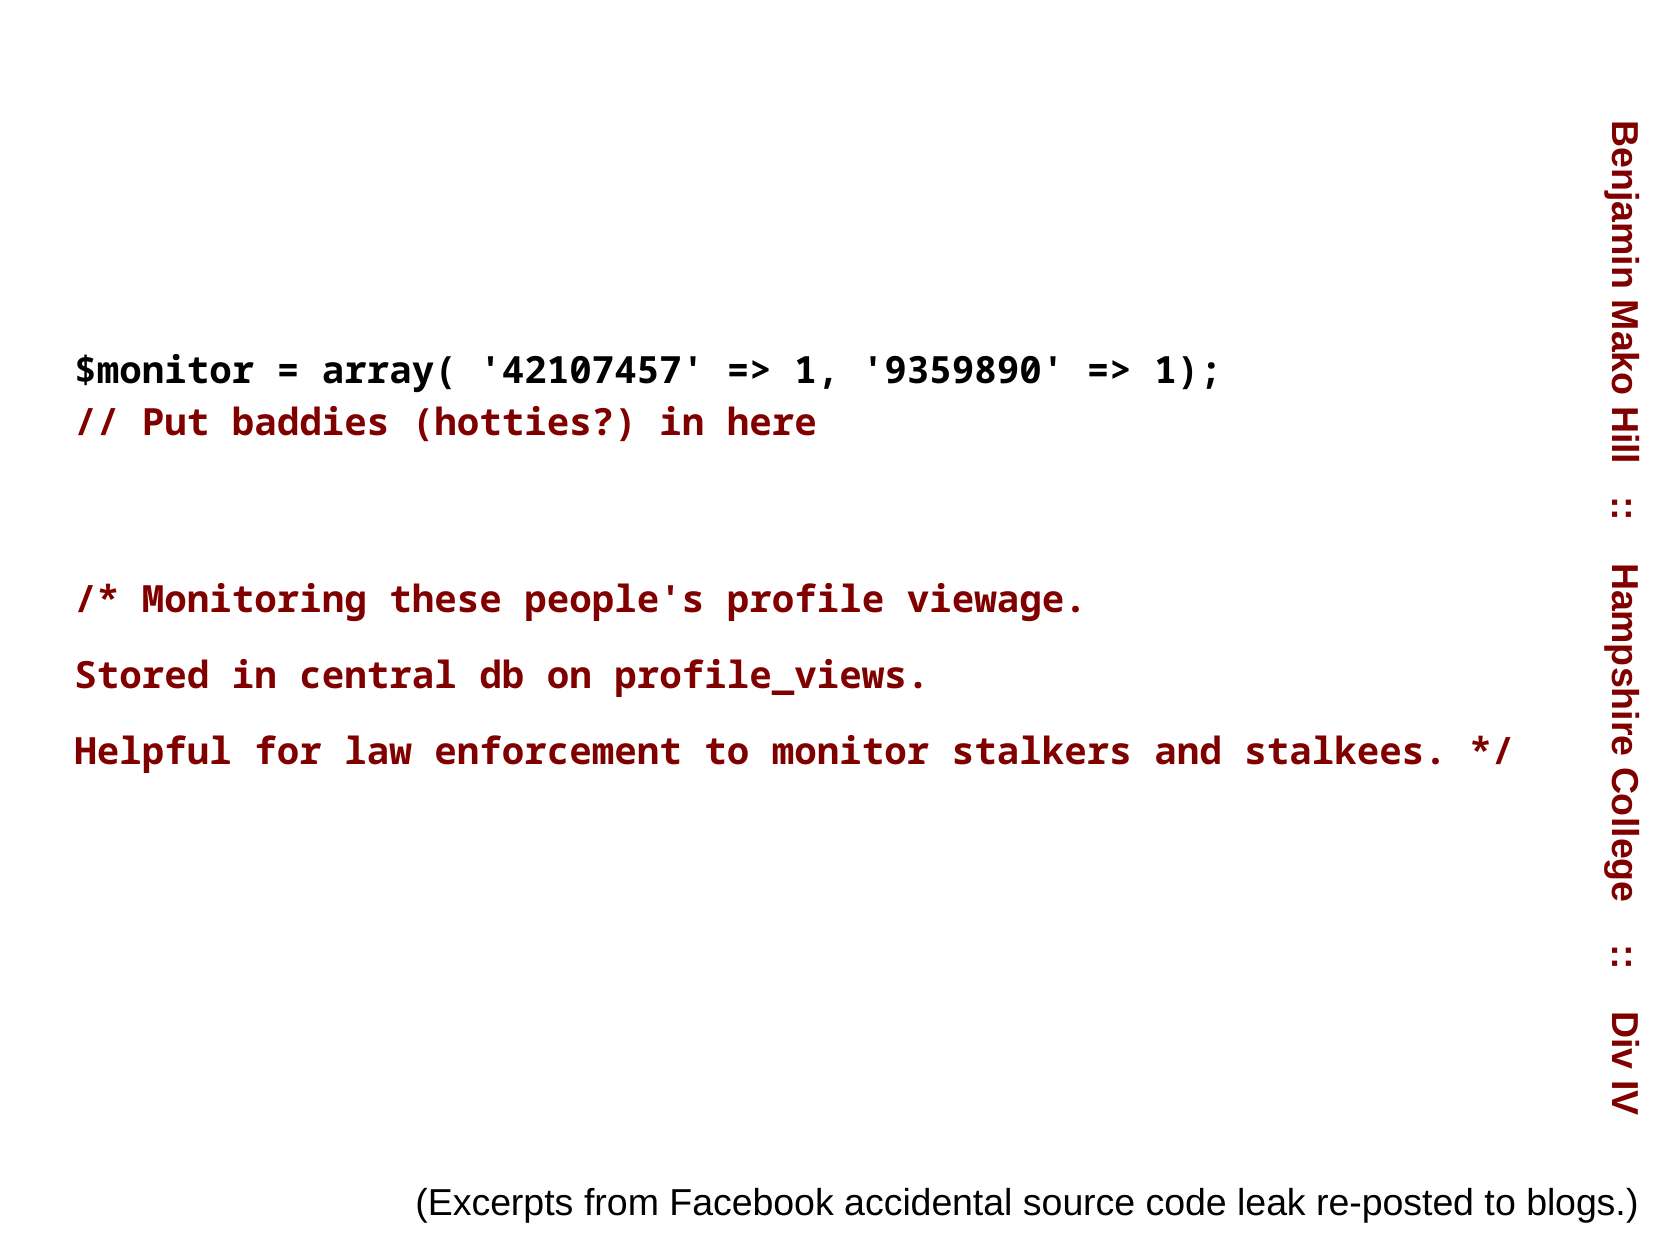

$monitor = array( '42107457' => 1, '9359890' => 1);
// Put baddies (hotties?) in here
/* Monitoring these people's profile viewage.
Stored in central db on profile_views.
Helpful for law enforcement to monitor stalkers and stalkees. */
(Excerpts from Facebook accidental source code leak re-posted to blogs.)